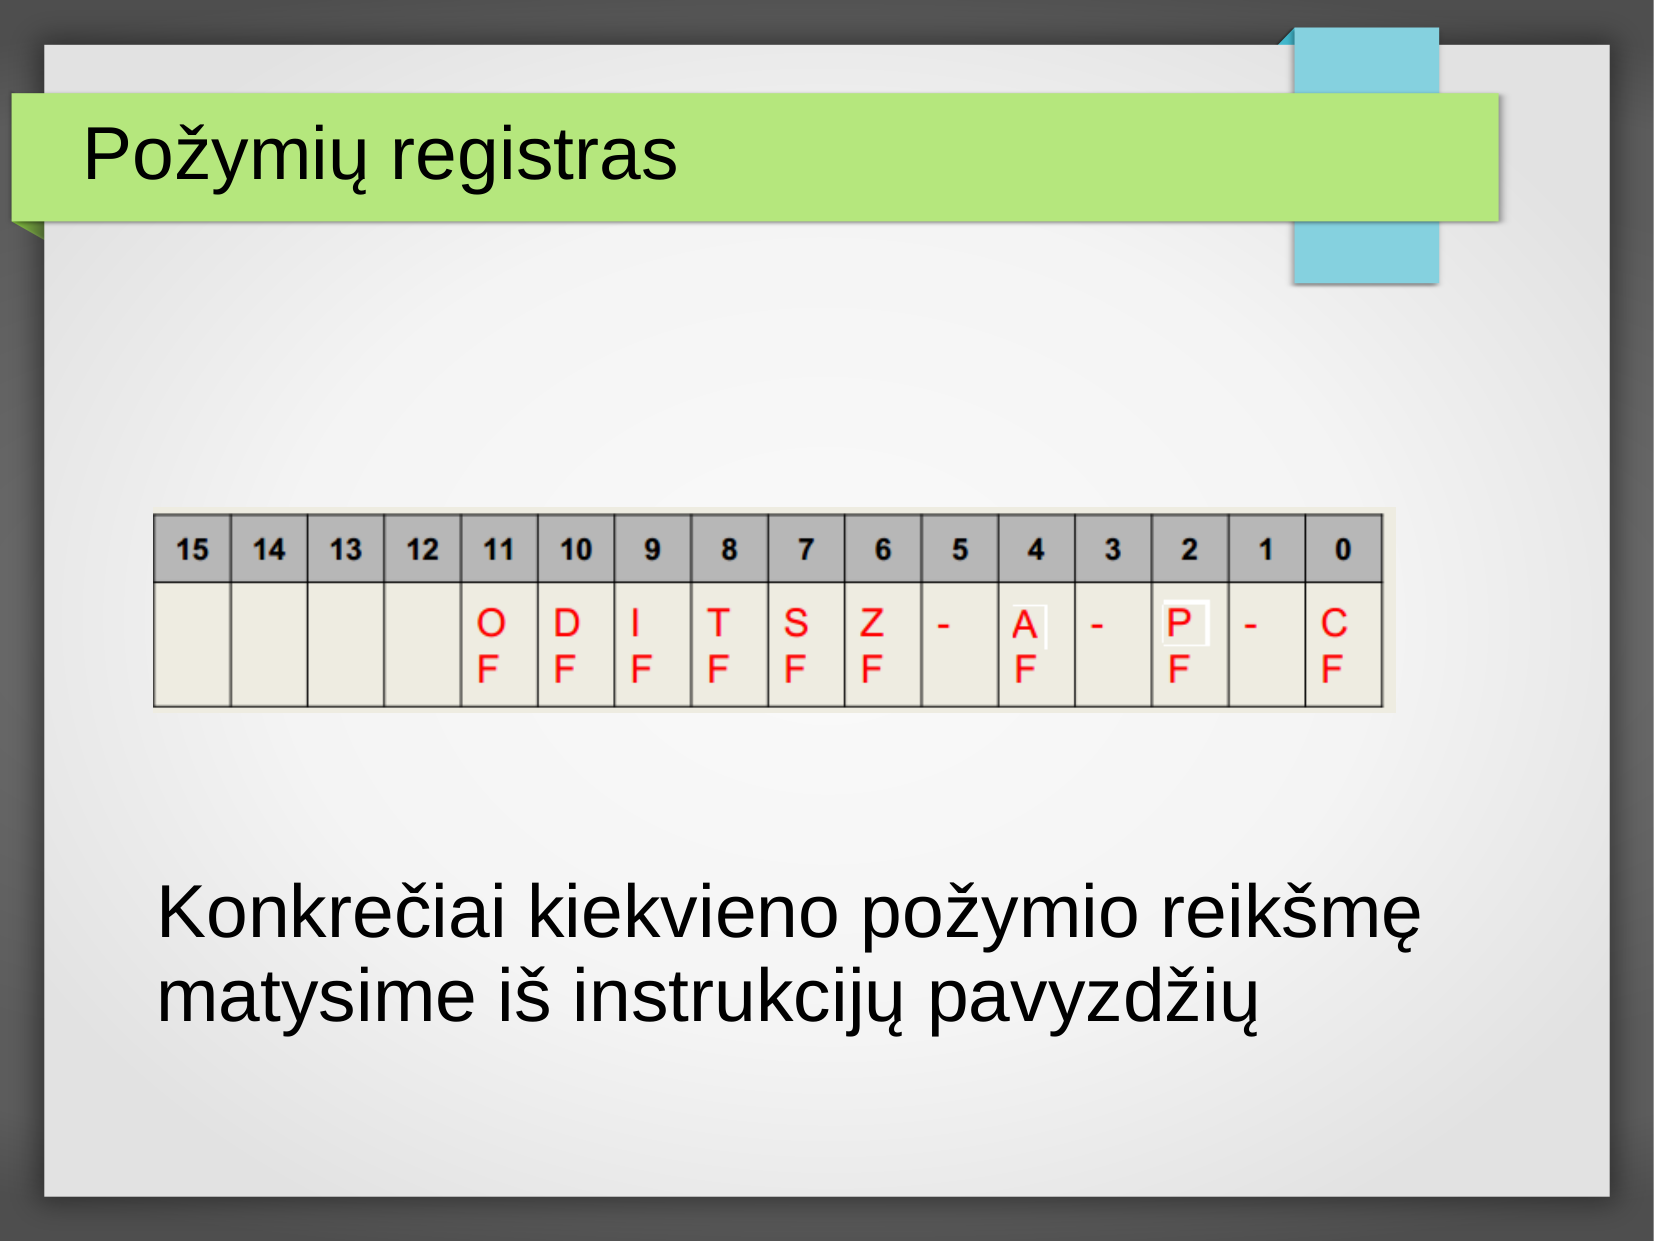

# Požymių registras
Konkrečiai kiekvieno požymio reikšmę matysime iš instrukcijų pavyzdžių